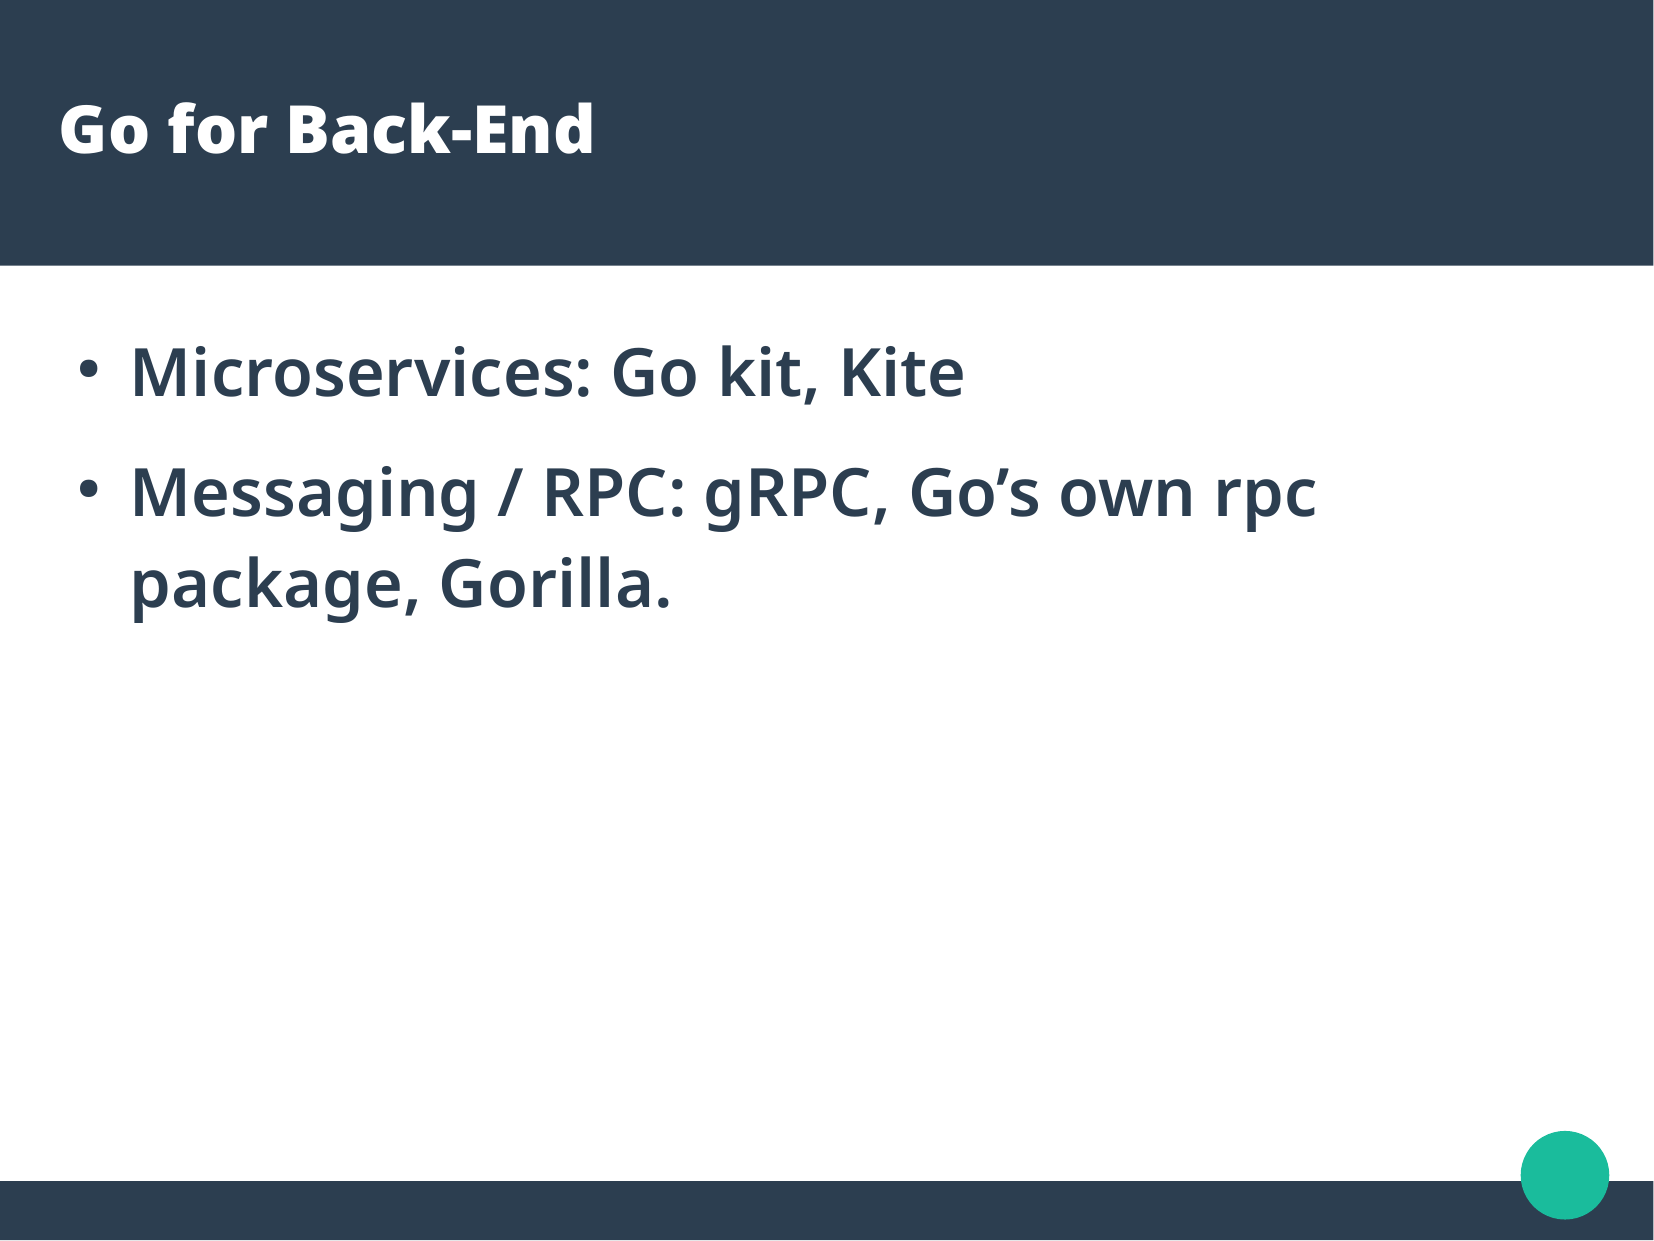

# Go for Back-End
Microservices: Go kit, Kite
Messaging / RPC: gRPC, Go’s own rpc package, Gorilla.